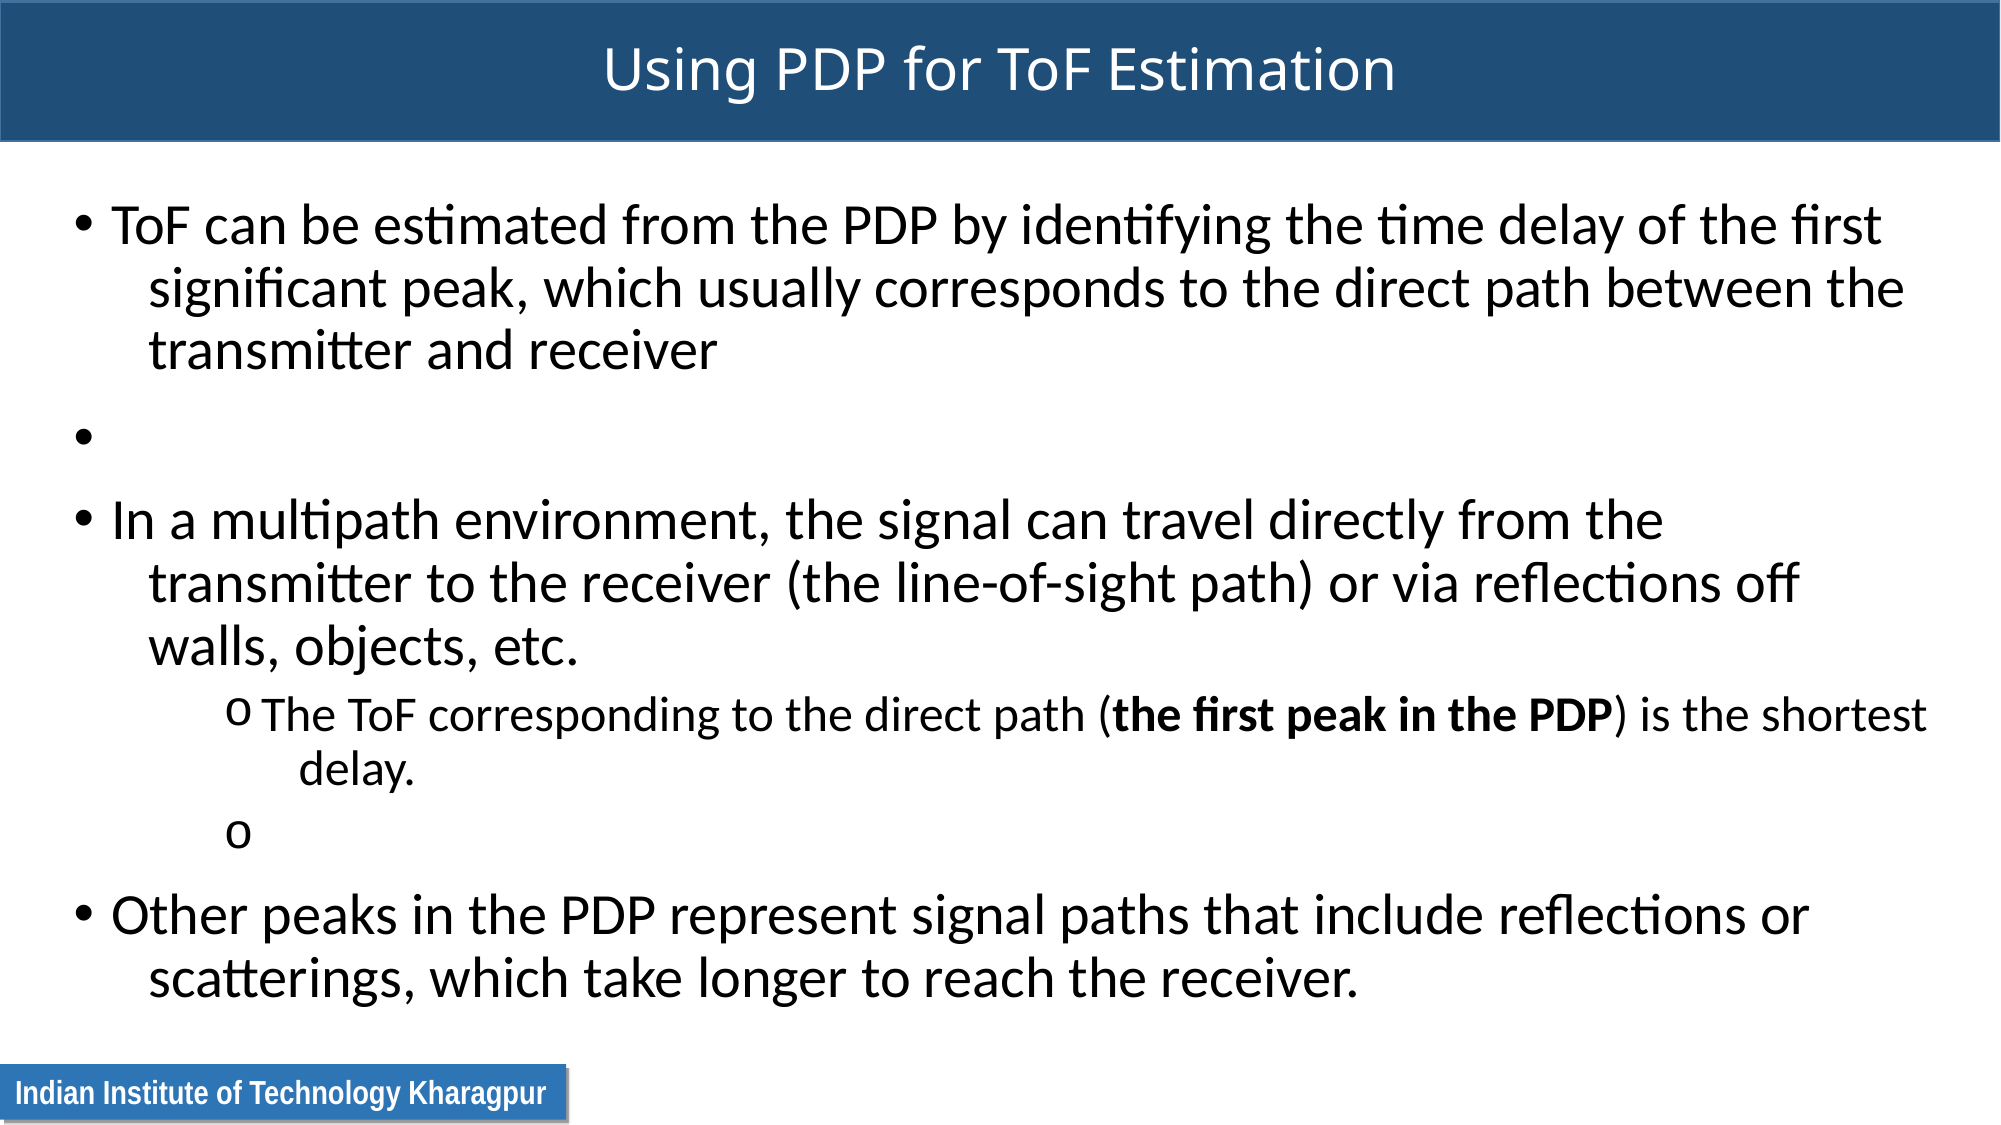

Using PDP for ToF Estimation
# ToF can be estimated from the PDP by identifying the time delay of the first significant peak, which usually corresponds to the direct path between the transmitter and receiver
In a multipath environment, the signal can travel directly from the transmitter to the receiver (the line-of-sight path) or via reflections off walls, objects, etc.
The ToF corresponding to the direct path (the first peak in the PDP) is the shortest delay.
Other peaks in the PDP represent signal paths that include reflections or scatterings, which take longer to reach the receiver.